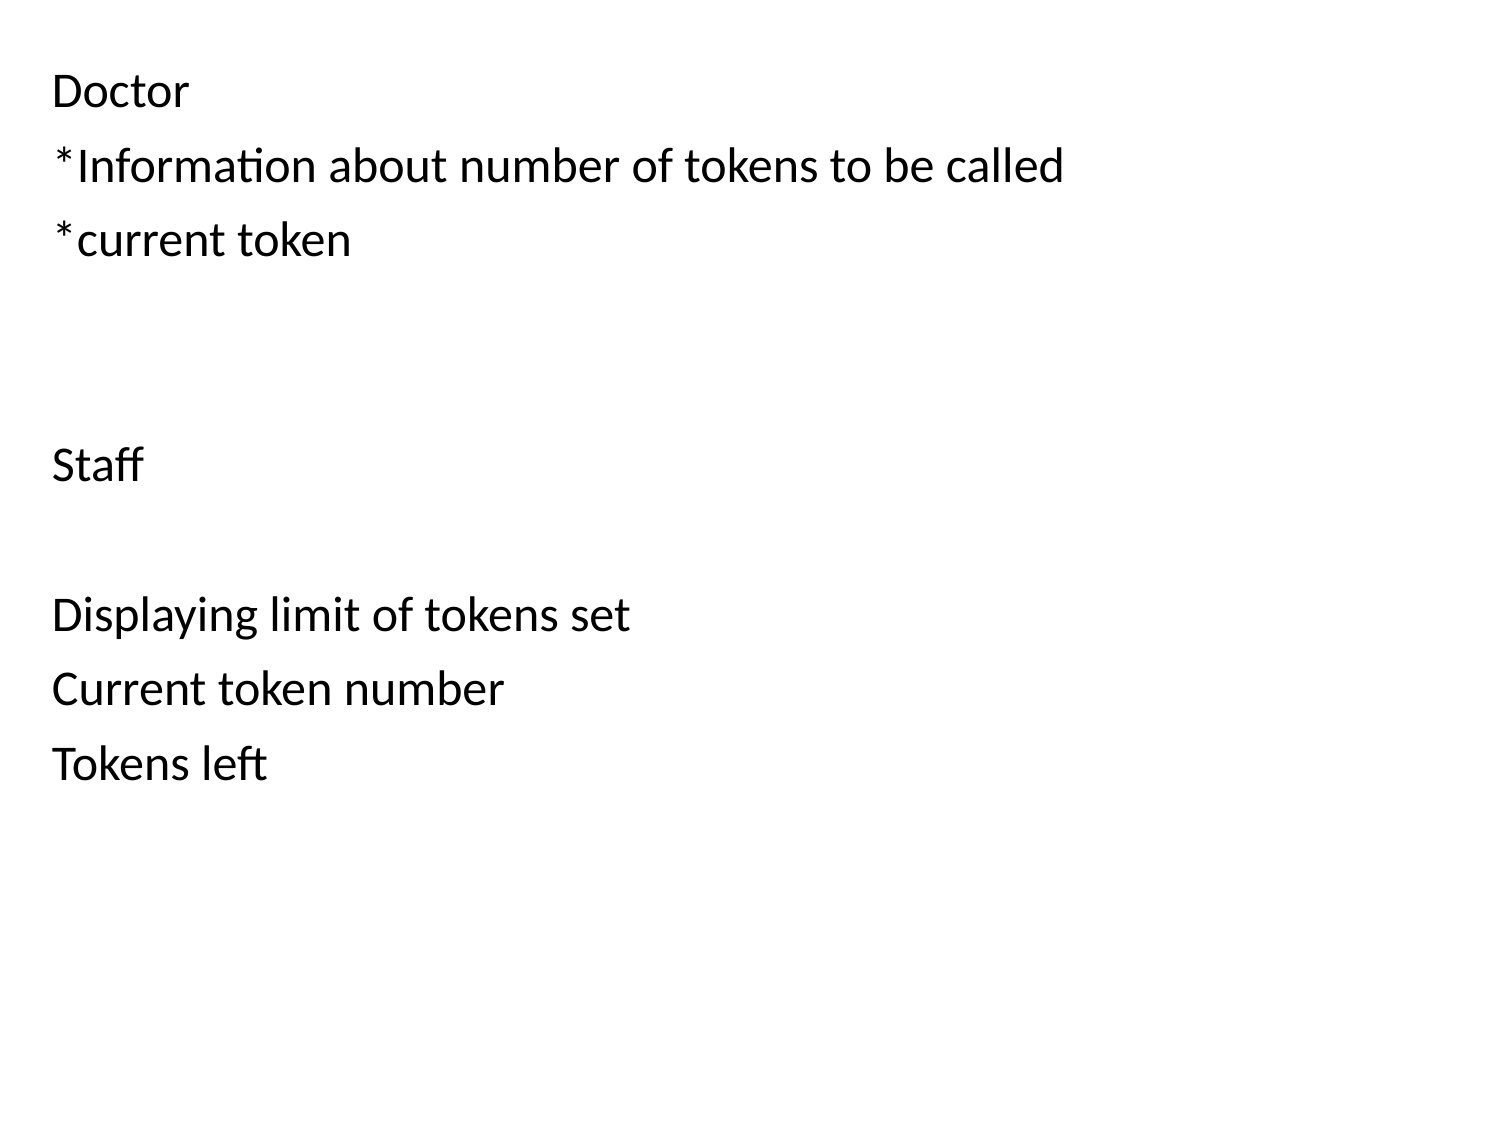

#
Doctor
*Information about number of tokens to be called
*current token
Staff
Displaying limit of tokens set
Current token number
Tokens left